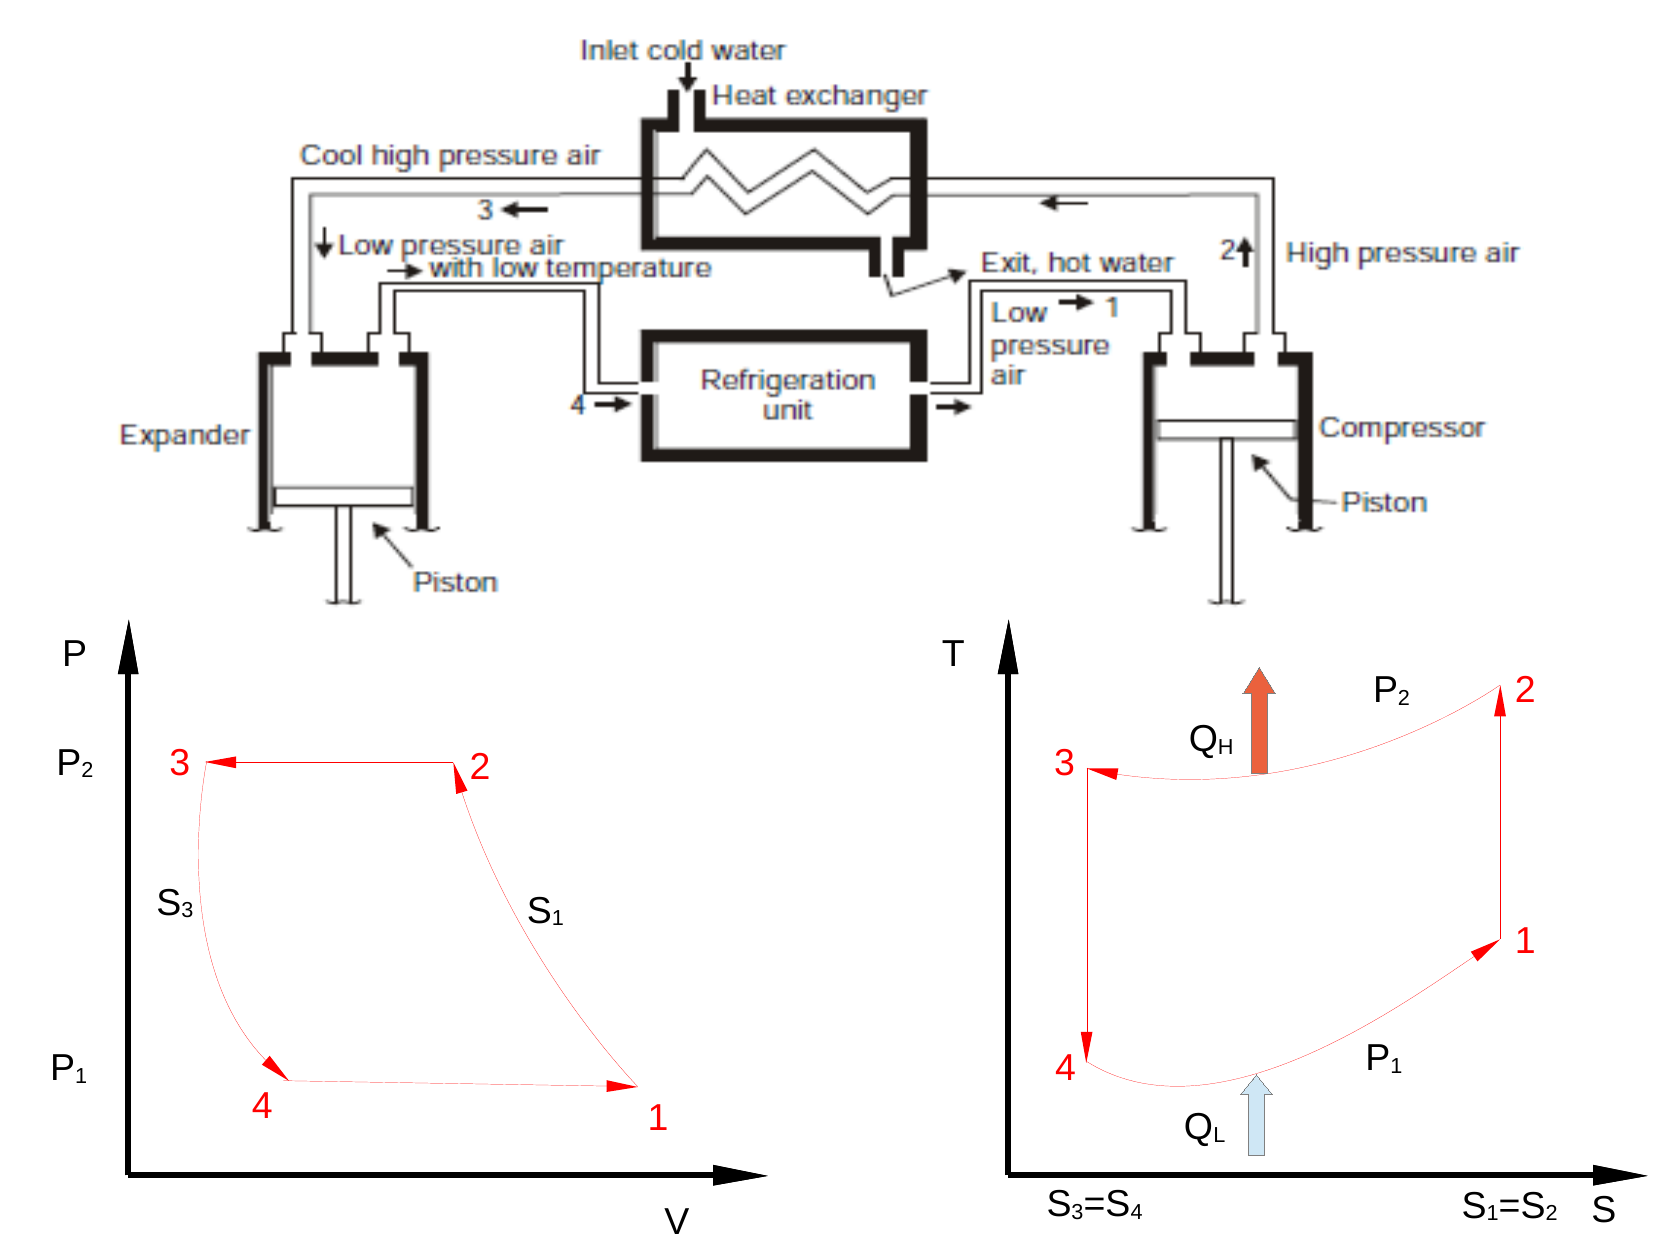

T
T
T
P
P2
2
QH
P2
3
3
2
S3
S1
1
P1
4
P1
4
1
QL
S3=S4
S1=S2
S
V